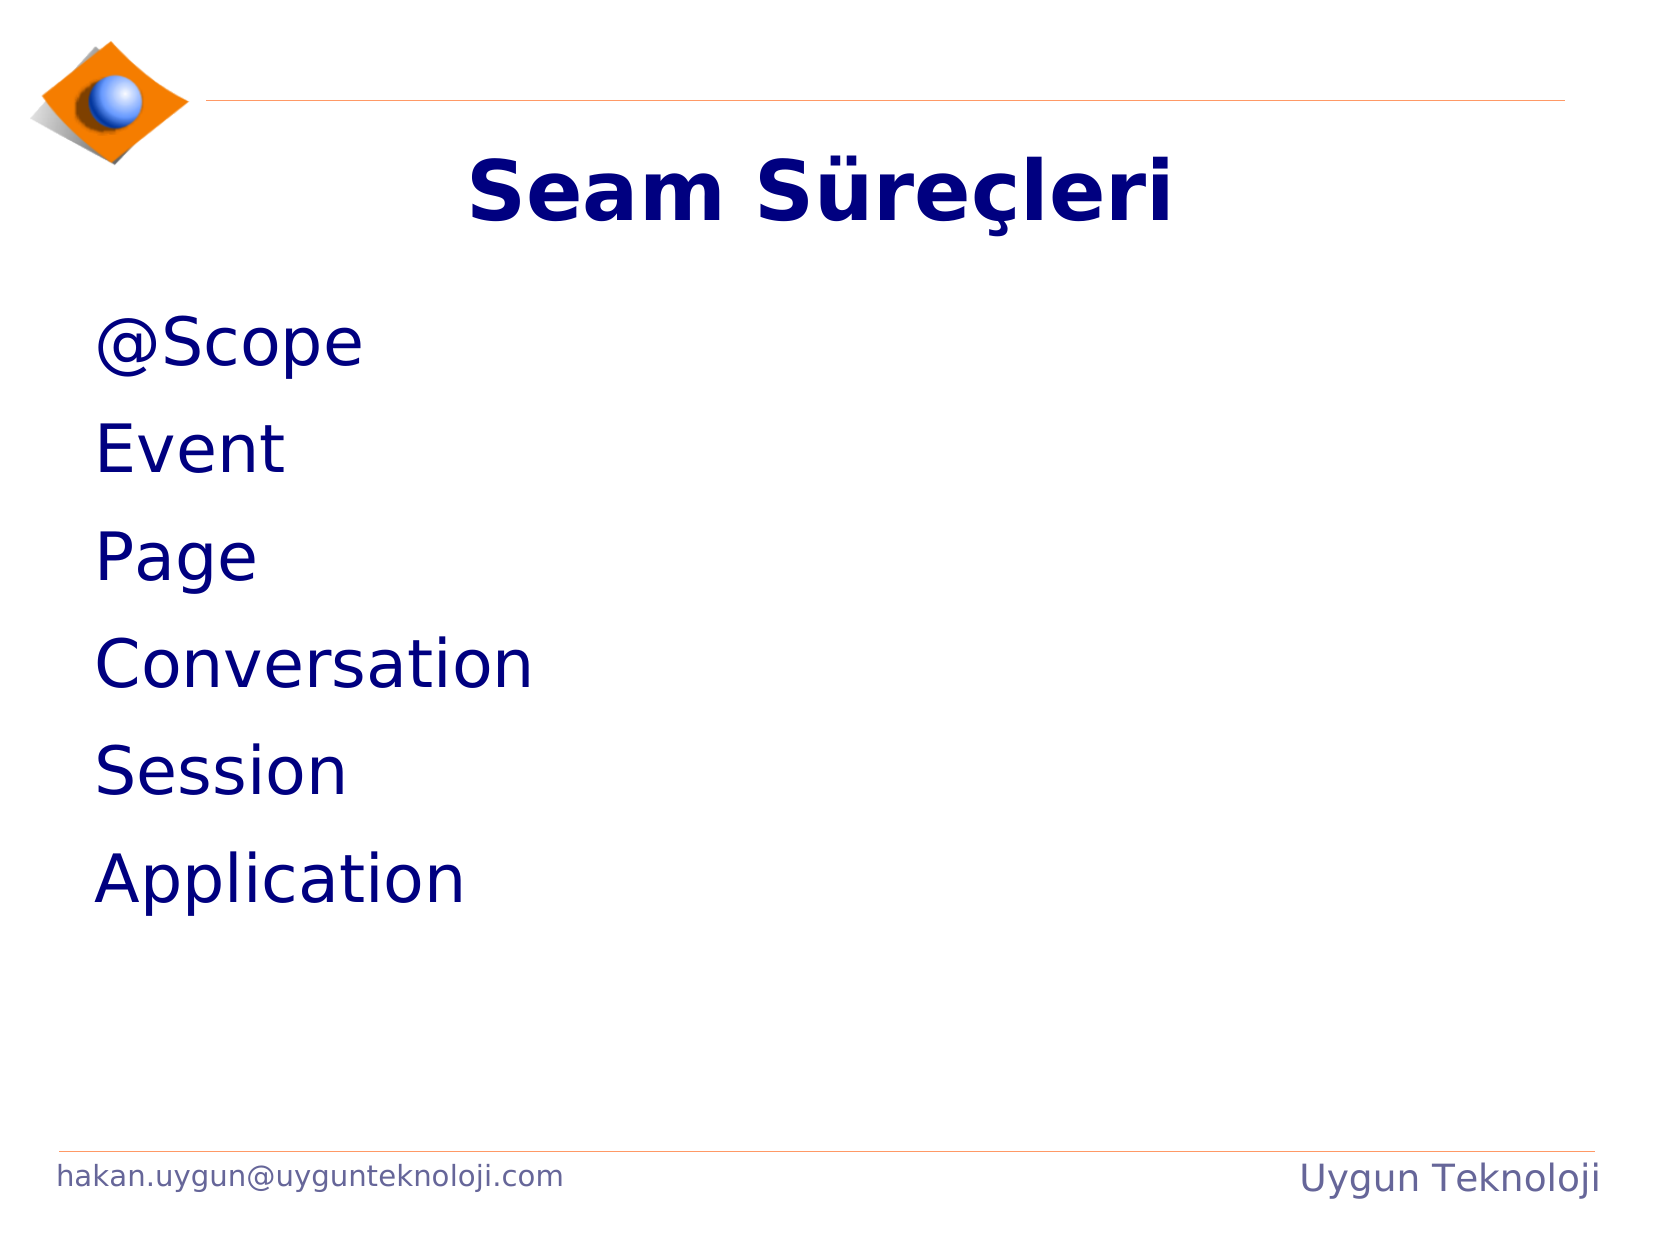

# Seam Süreçleri
@Scope
Event
Page
Conversation
Session
Application